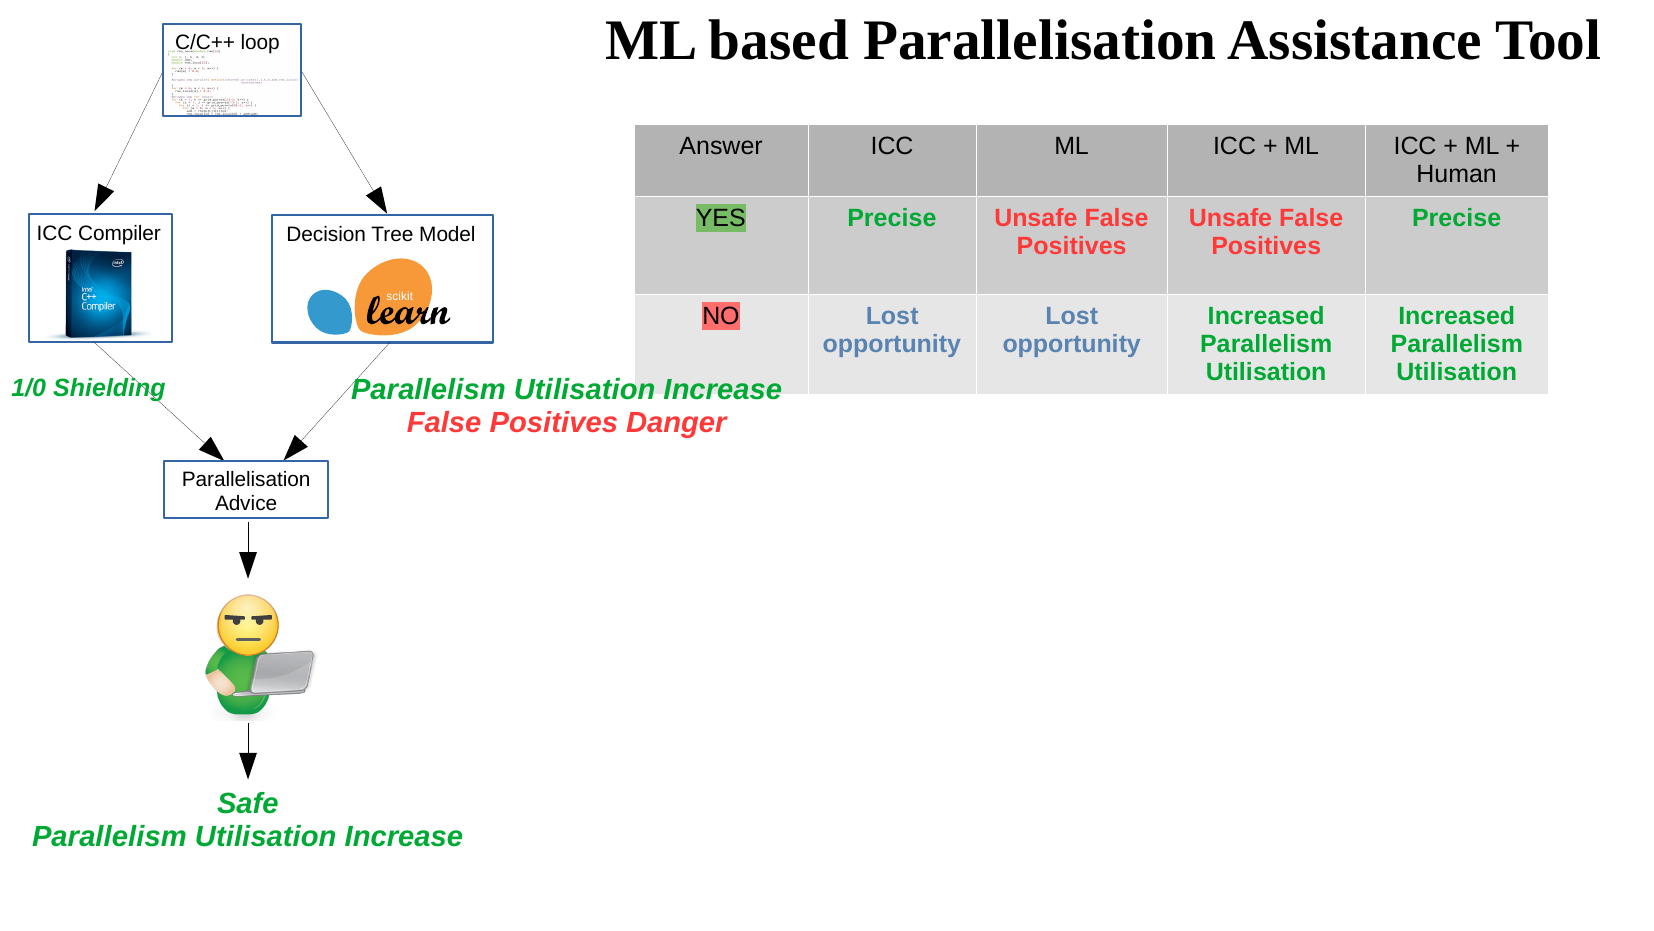

# ML based Parallelisation Assistance Tool
C/C++ loop
| Answer | ICC | ML | ICC + ML | ICC + ML + Human |
| --- | --- | --- | --- | --- |
| YES | Precise | Unsafe False Positives | Unsafe False Positives | Precise |
| NO | Lost opportunity | Lost opportunity | Increased Parallelism Utilisation | Increased Parallelism Utilisation |
ICC Compiler
Decision Tree Model
1/0 Shielding
Parallelism Utilisation Increase
False Positives Danger
Parallelisation
Advice
Safe
Parallelism Utilisation Increase